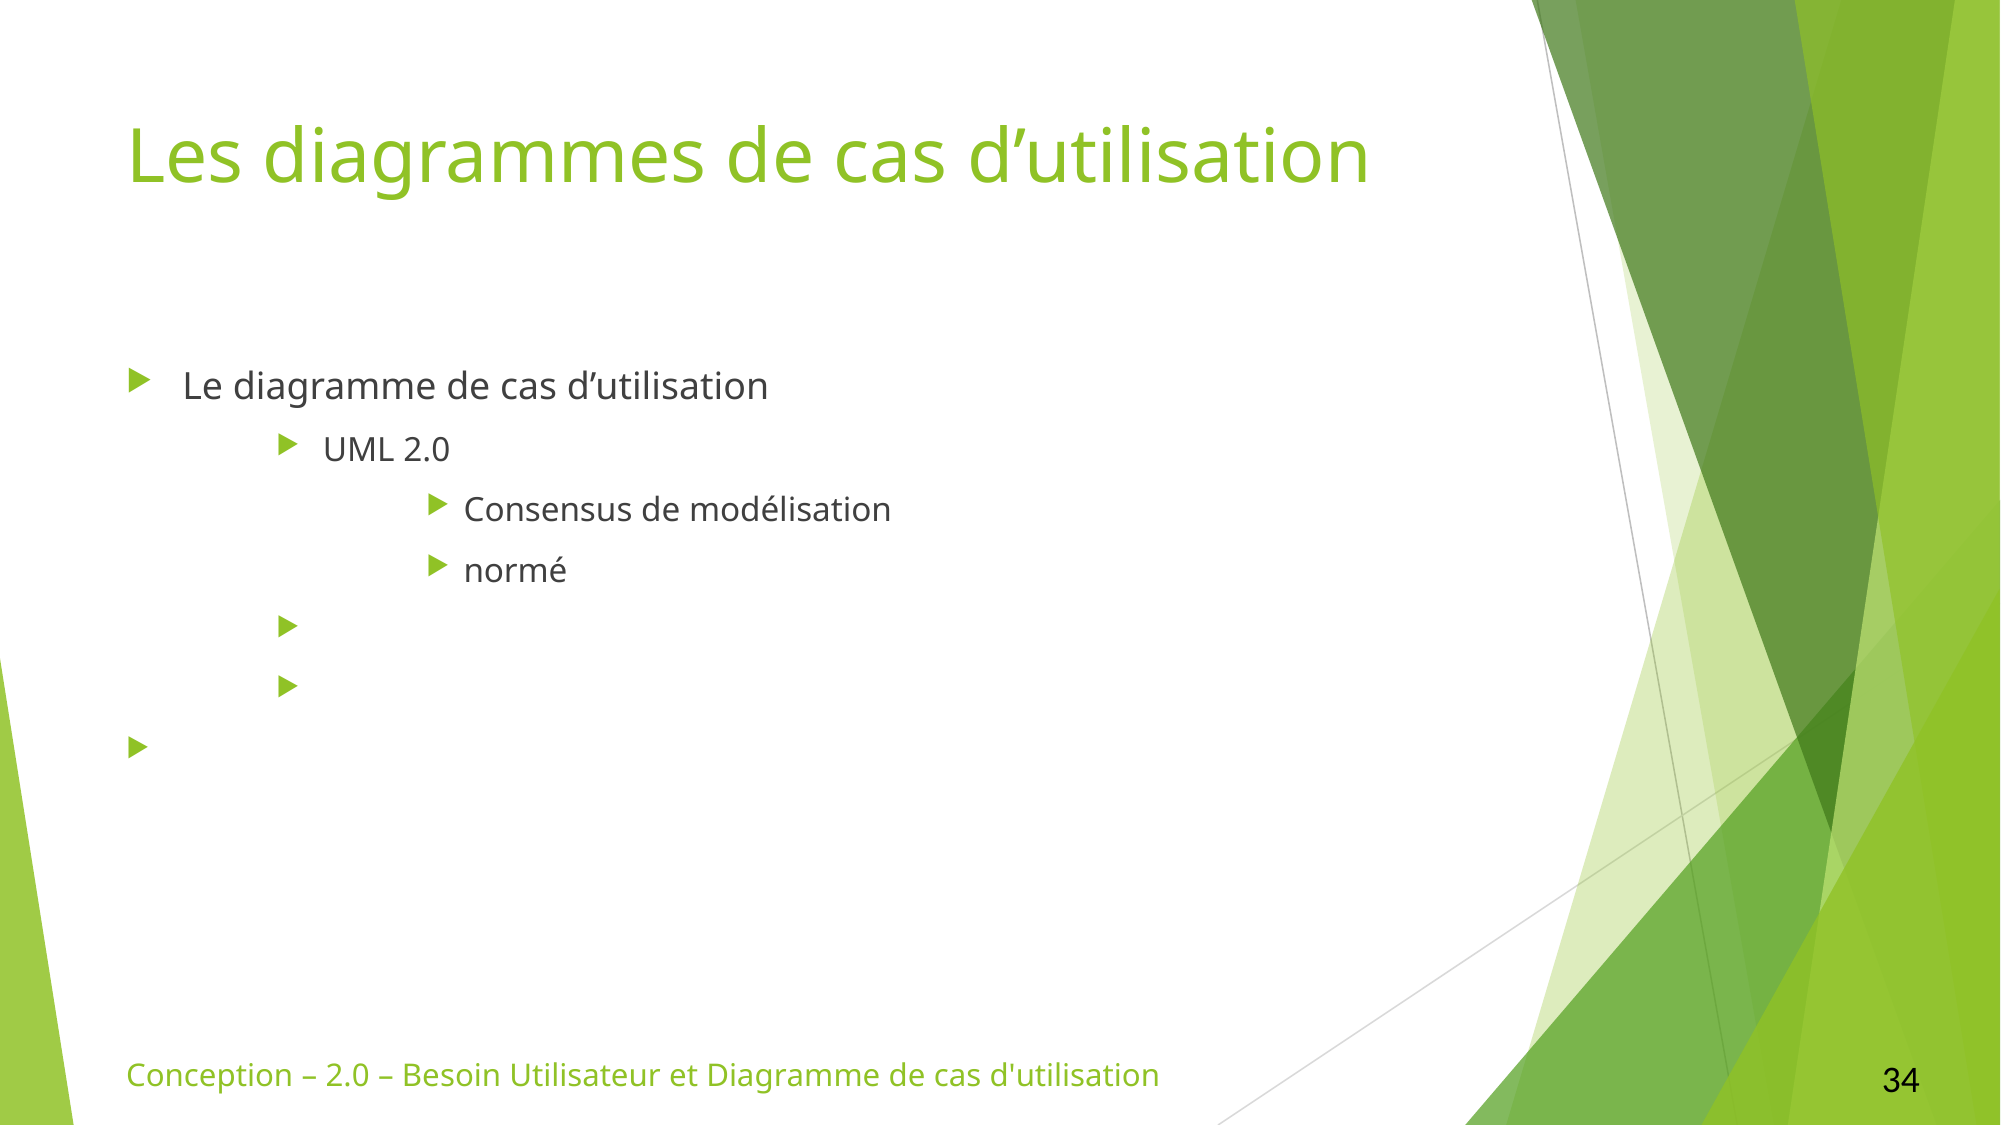

# Les diagrammes de cas d’utilisation
Le diagramme de cas d’utilisation
UML 2.0
Consensus de modélisation
normé
Conception – 2.0 – Besoin Utilisateur et Diagramme de cas d'utilisation